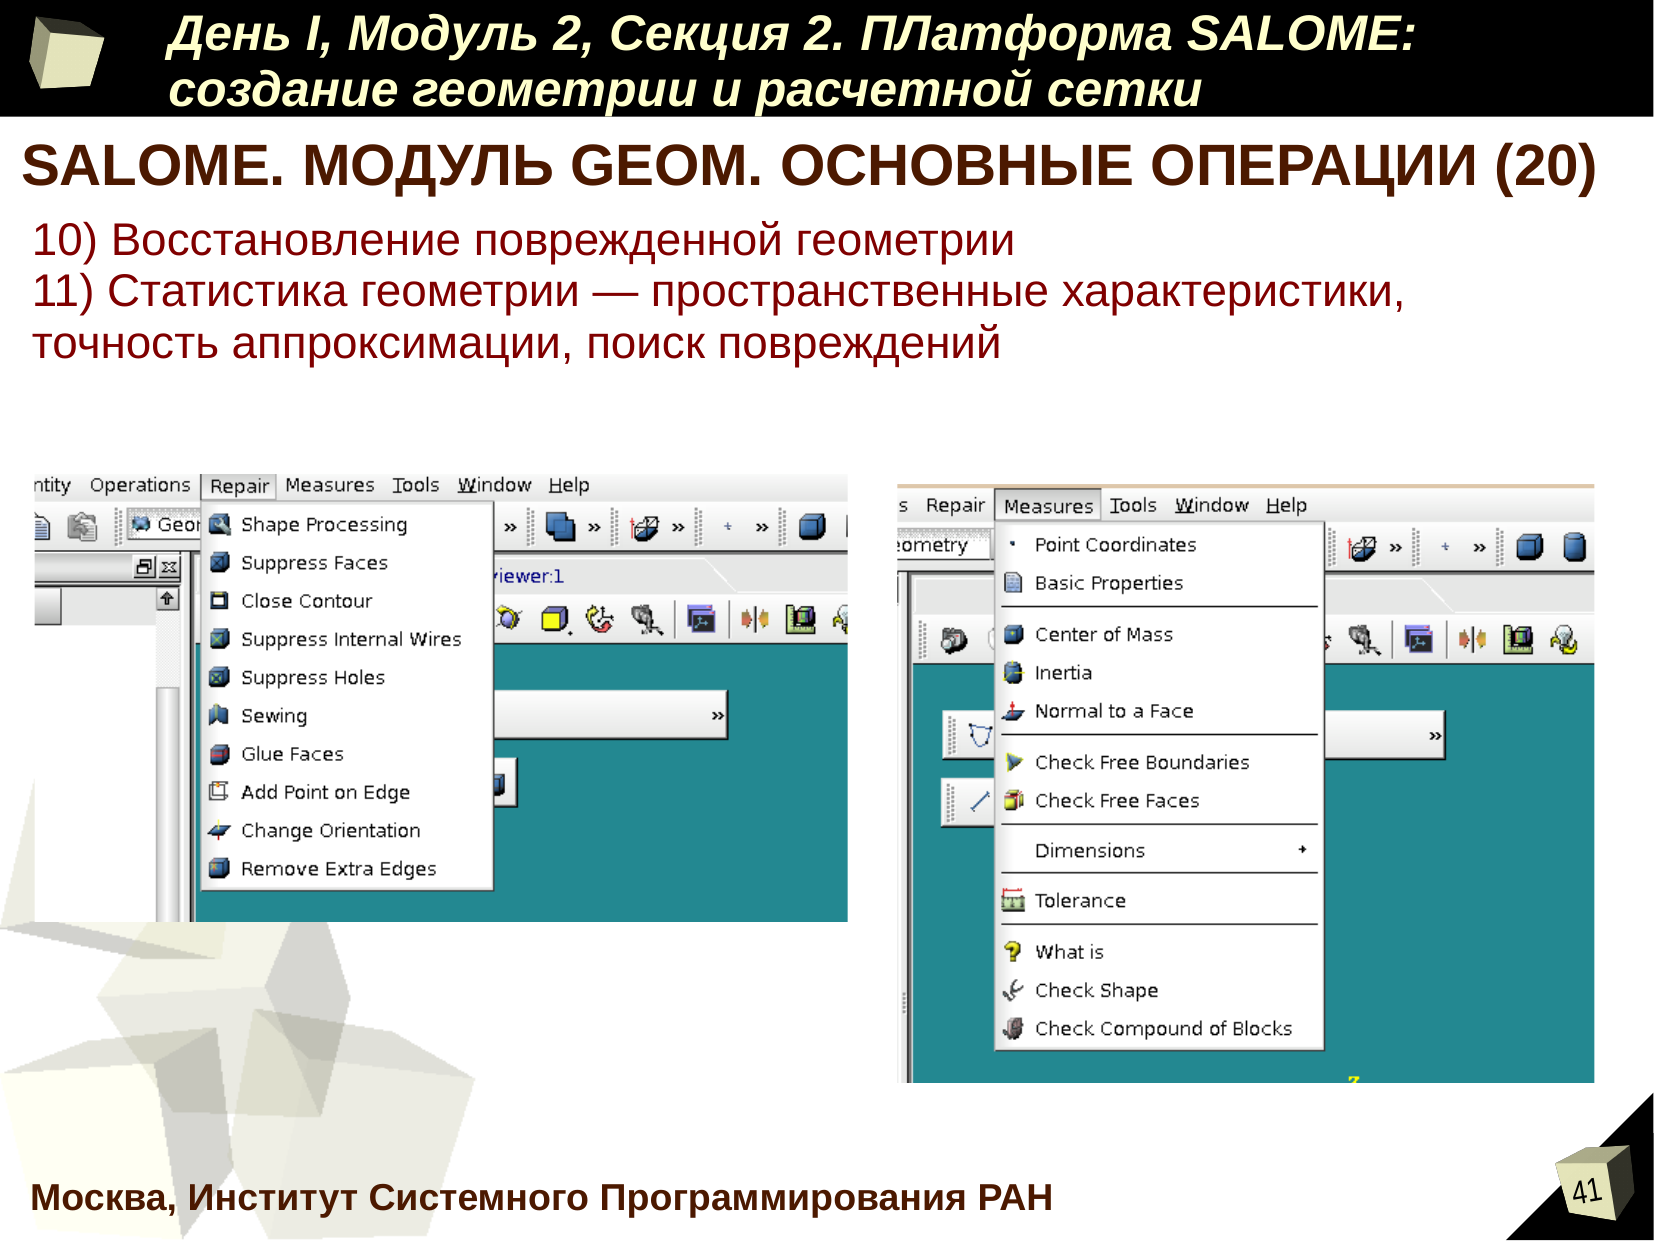

SALOME. МОДУЛЬ GEOM. ОСНОВНЫЕ ОПЕРАЦИИ (20)
10) Восстановление поврежденной геометрии
11) Статистика геометрии — пространственные характеристики, точность аппроксимации, поиск повреждений